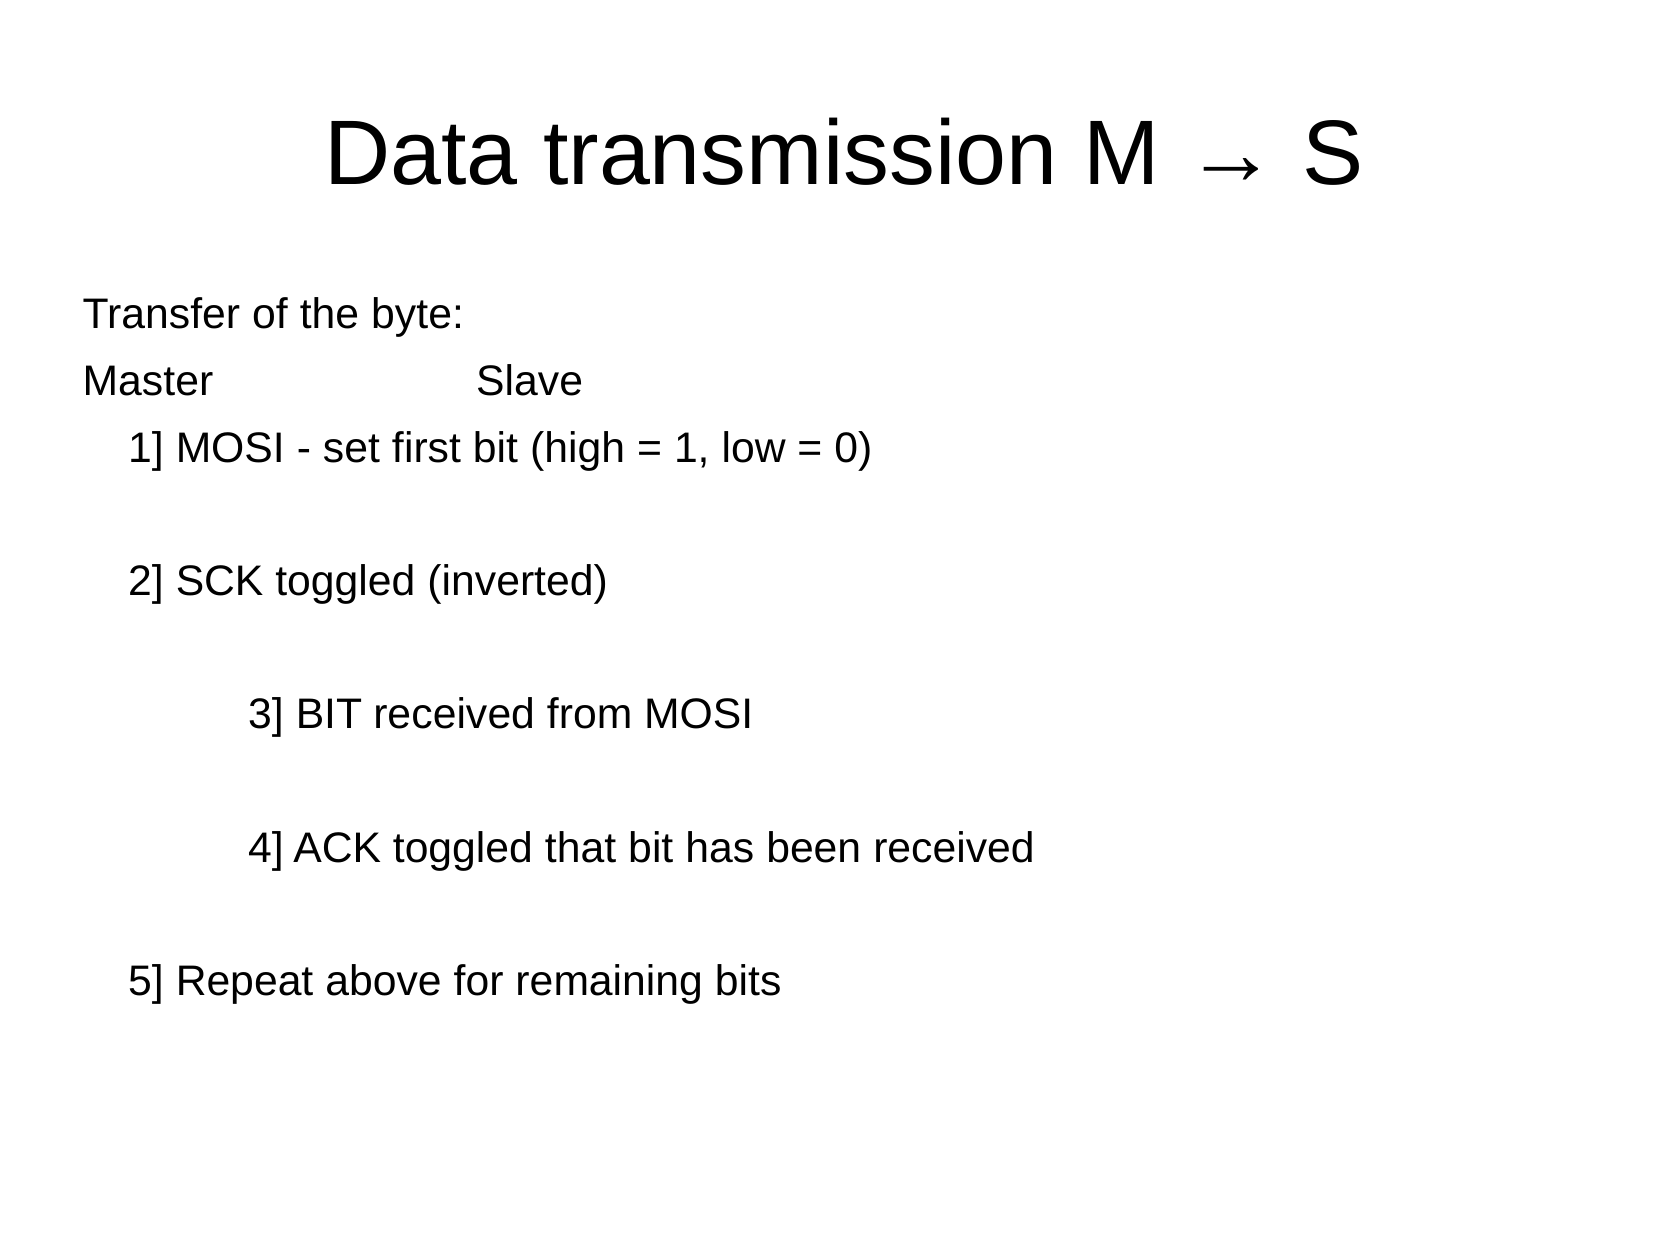

# Data transmission M → S
Transfer of the byte:
Master Slave
1] MOSI - set first bit (high = 1, low = 0)
2] SCK toggled (inverted)
 3] BIT received from MOSI
 4] ACK toggled that bit has been received
5] Repeat above for remaining bits